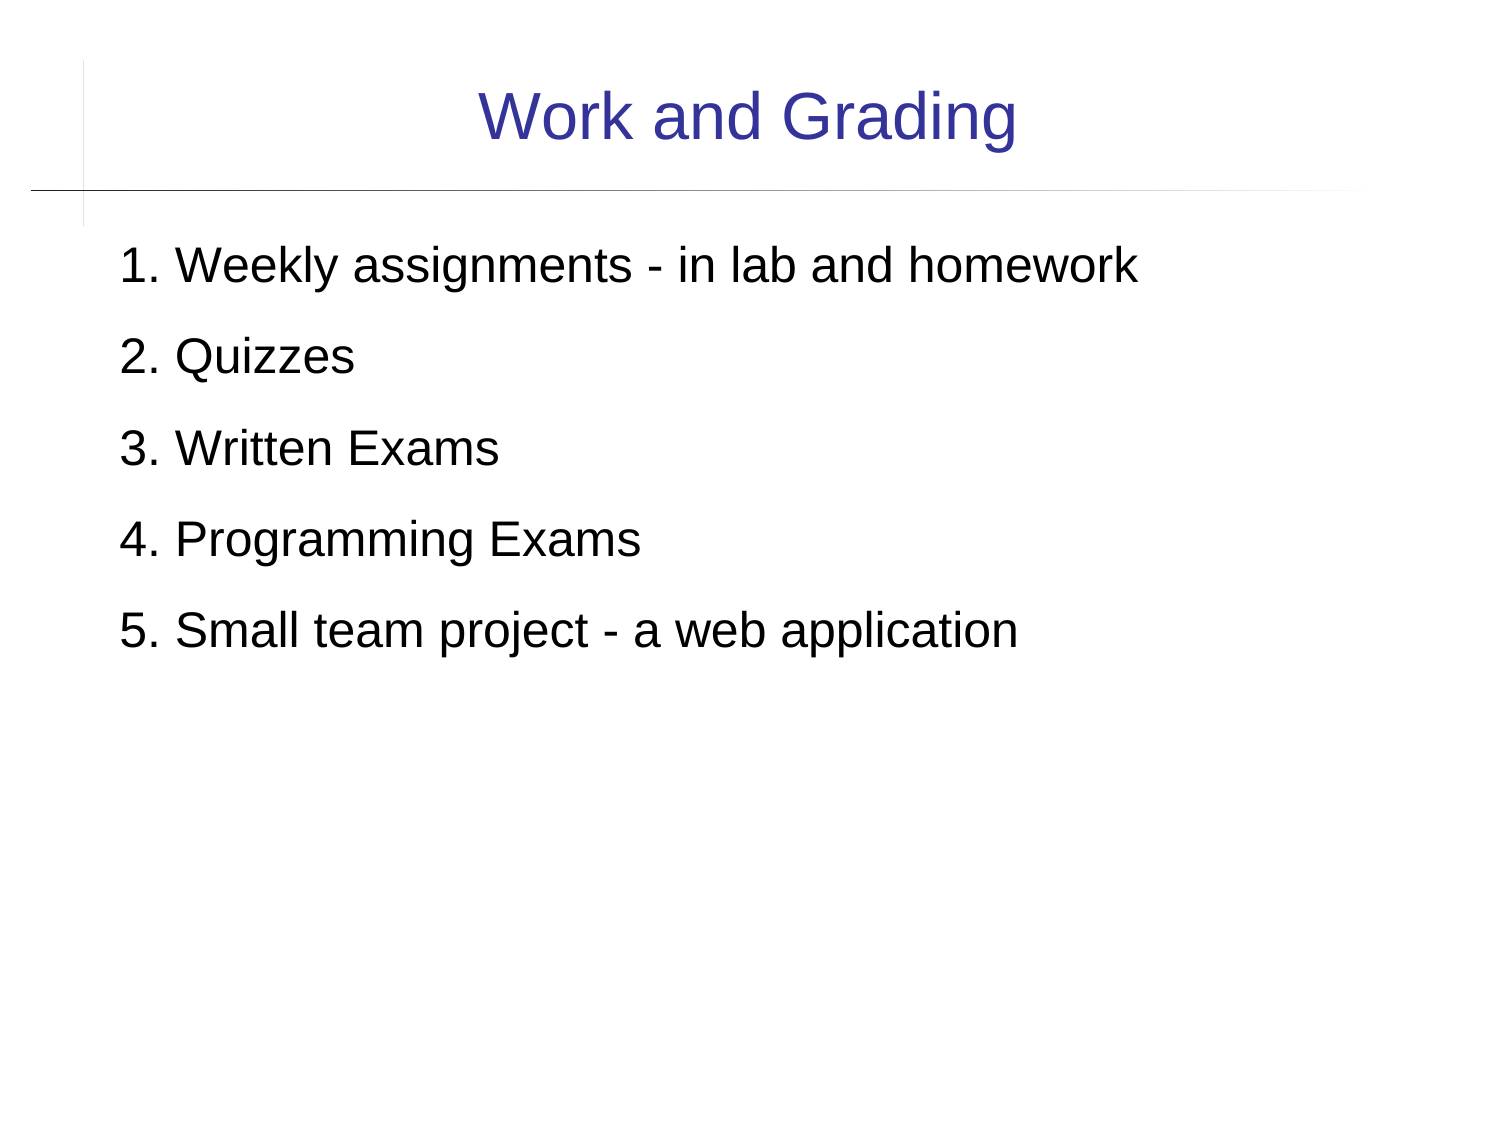

# Work and Grading
1. Weekly assignments - in lab and homework
2. Quizzes
3. Written Exams
4. Programming Exams
5. Small team project - a web application